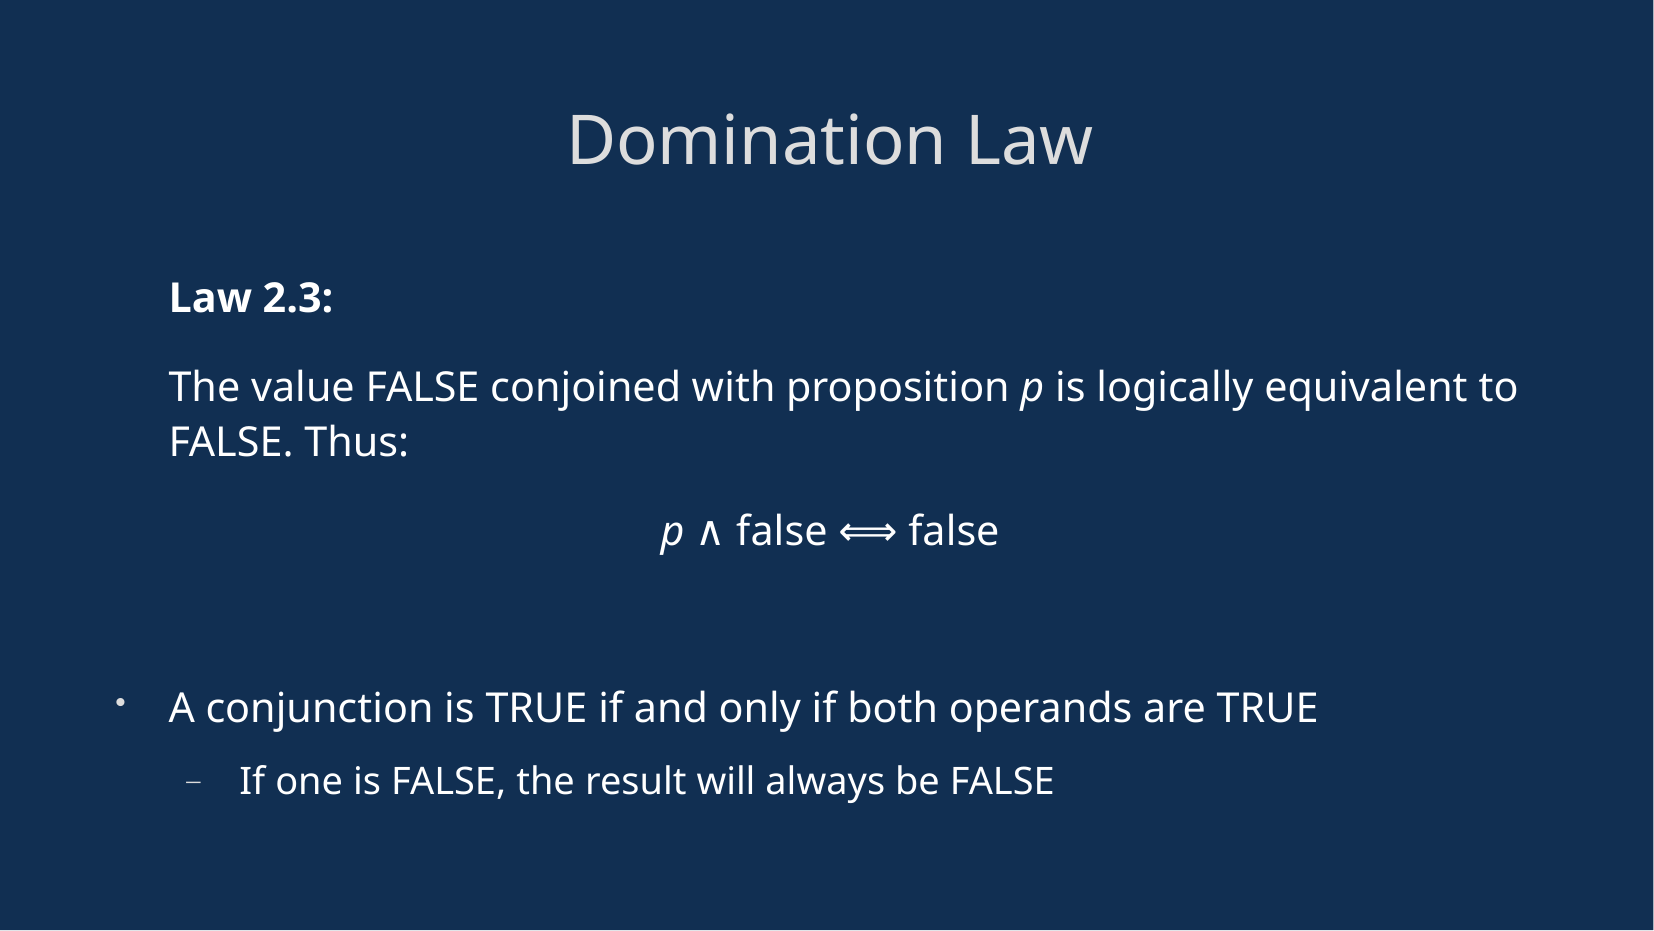

# Domination Law
Law 2.3:
The value FALSE conjoined with proposition p is logically equivalent to FALSE. Thus:
p ∧ false ⟺ false
A conjunction is TRUE if and only if both operands are TRUE
If one is FALSE, the result will always be FALSE